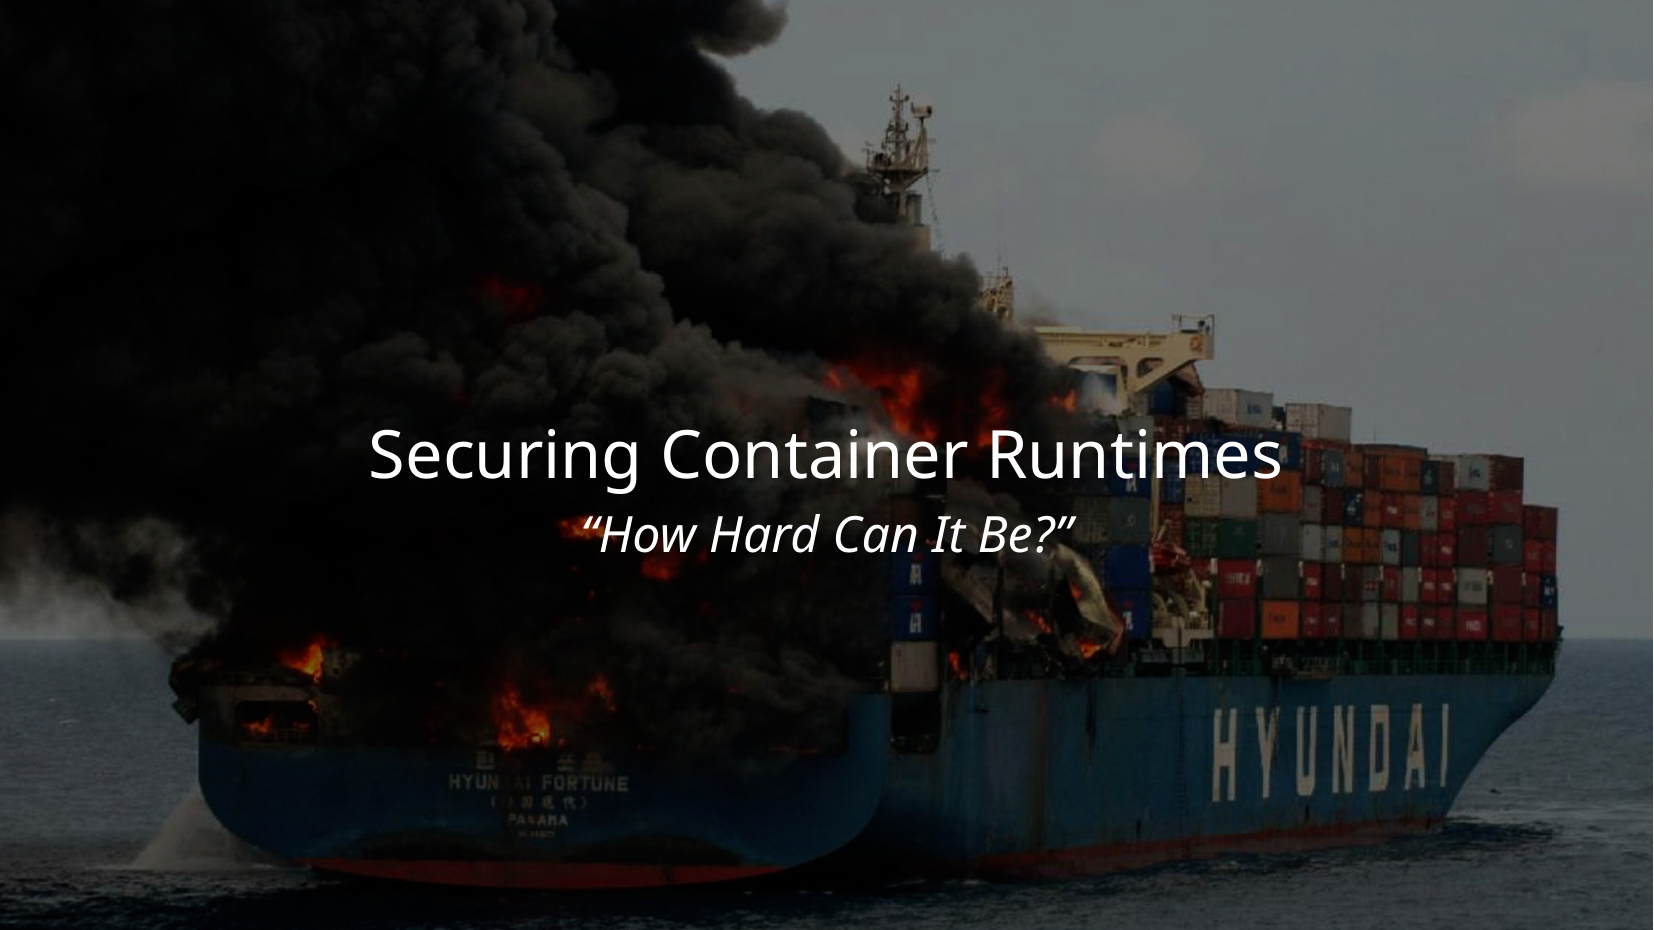

# Securing Container Runtimes
“How Hard Can It Be?”